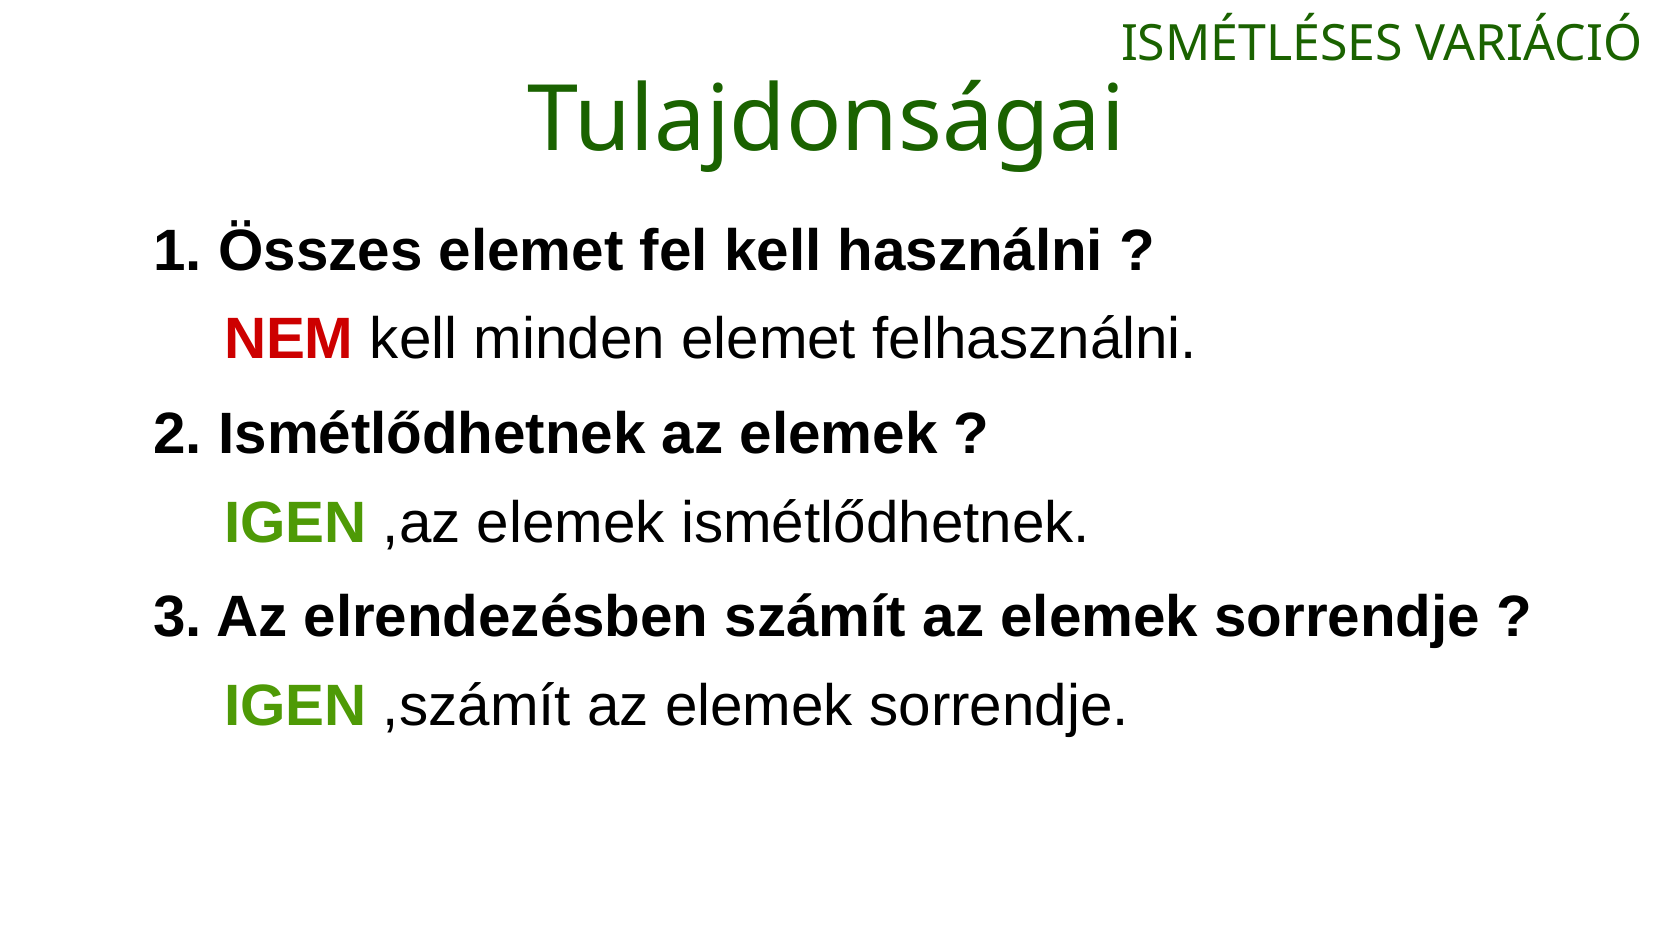

ISMÉTLÉSES VARIÁCIÓ
Tulajdonságai
# 1. Összes elemet fel kell használni ?
NEM kell minden elemet felhasználni.
2. Ismétlődhetnek az elemek ?
IGEN ,az elemek ismétlődhetnek.
3. Az elrendezésben számít az elemek sorrendje ?
IGEN ,számít az elemek sorrendje.